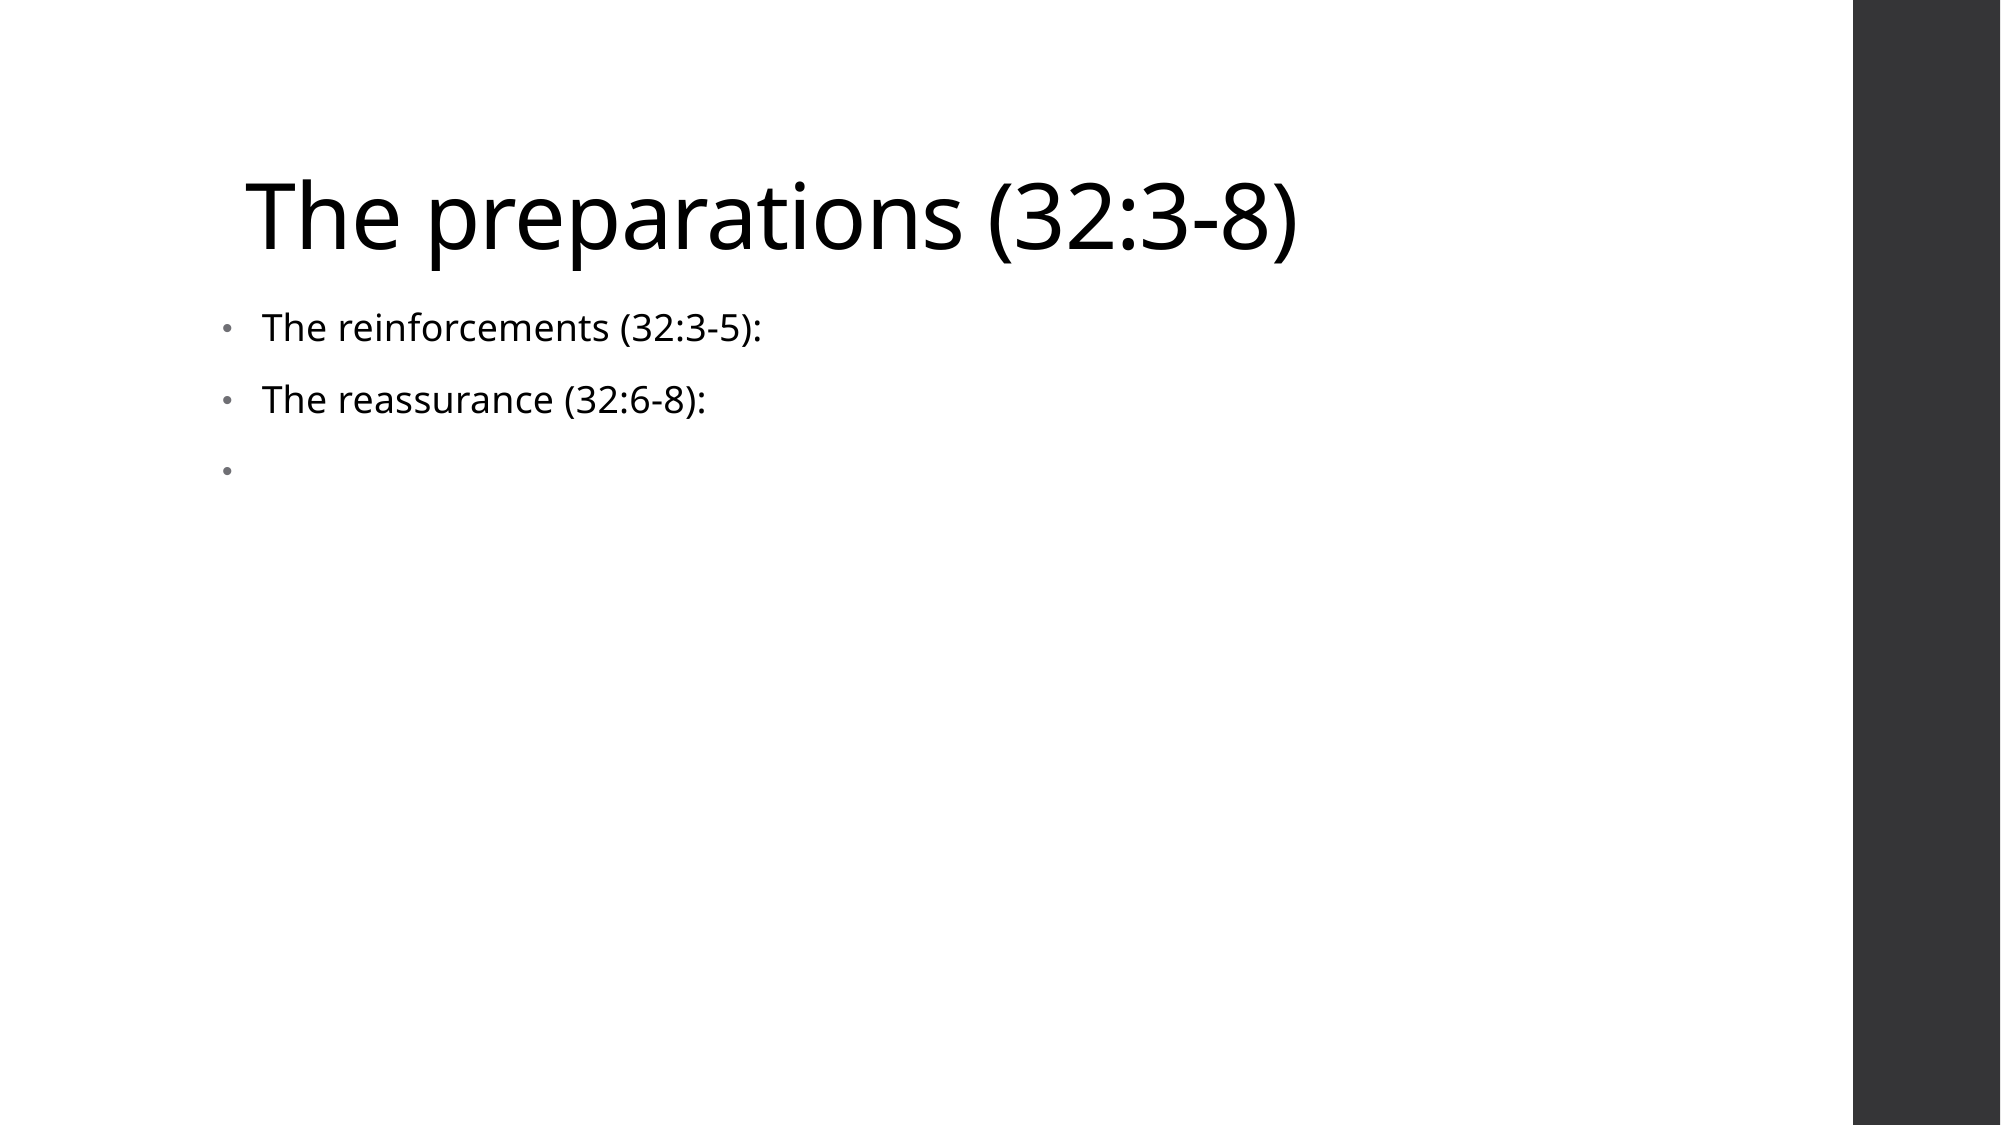

# The preparations (32:3-8)
 The reinforcements (32:3-5):
 The reassurance (32:6-8):